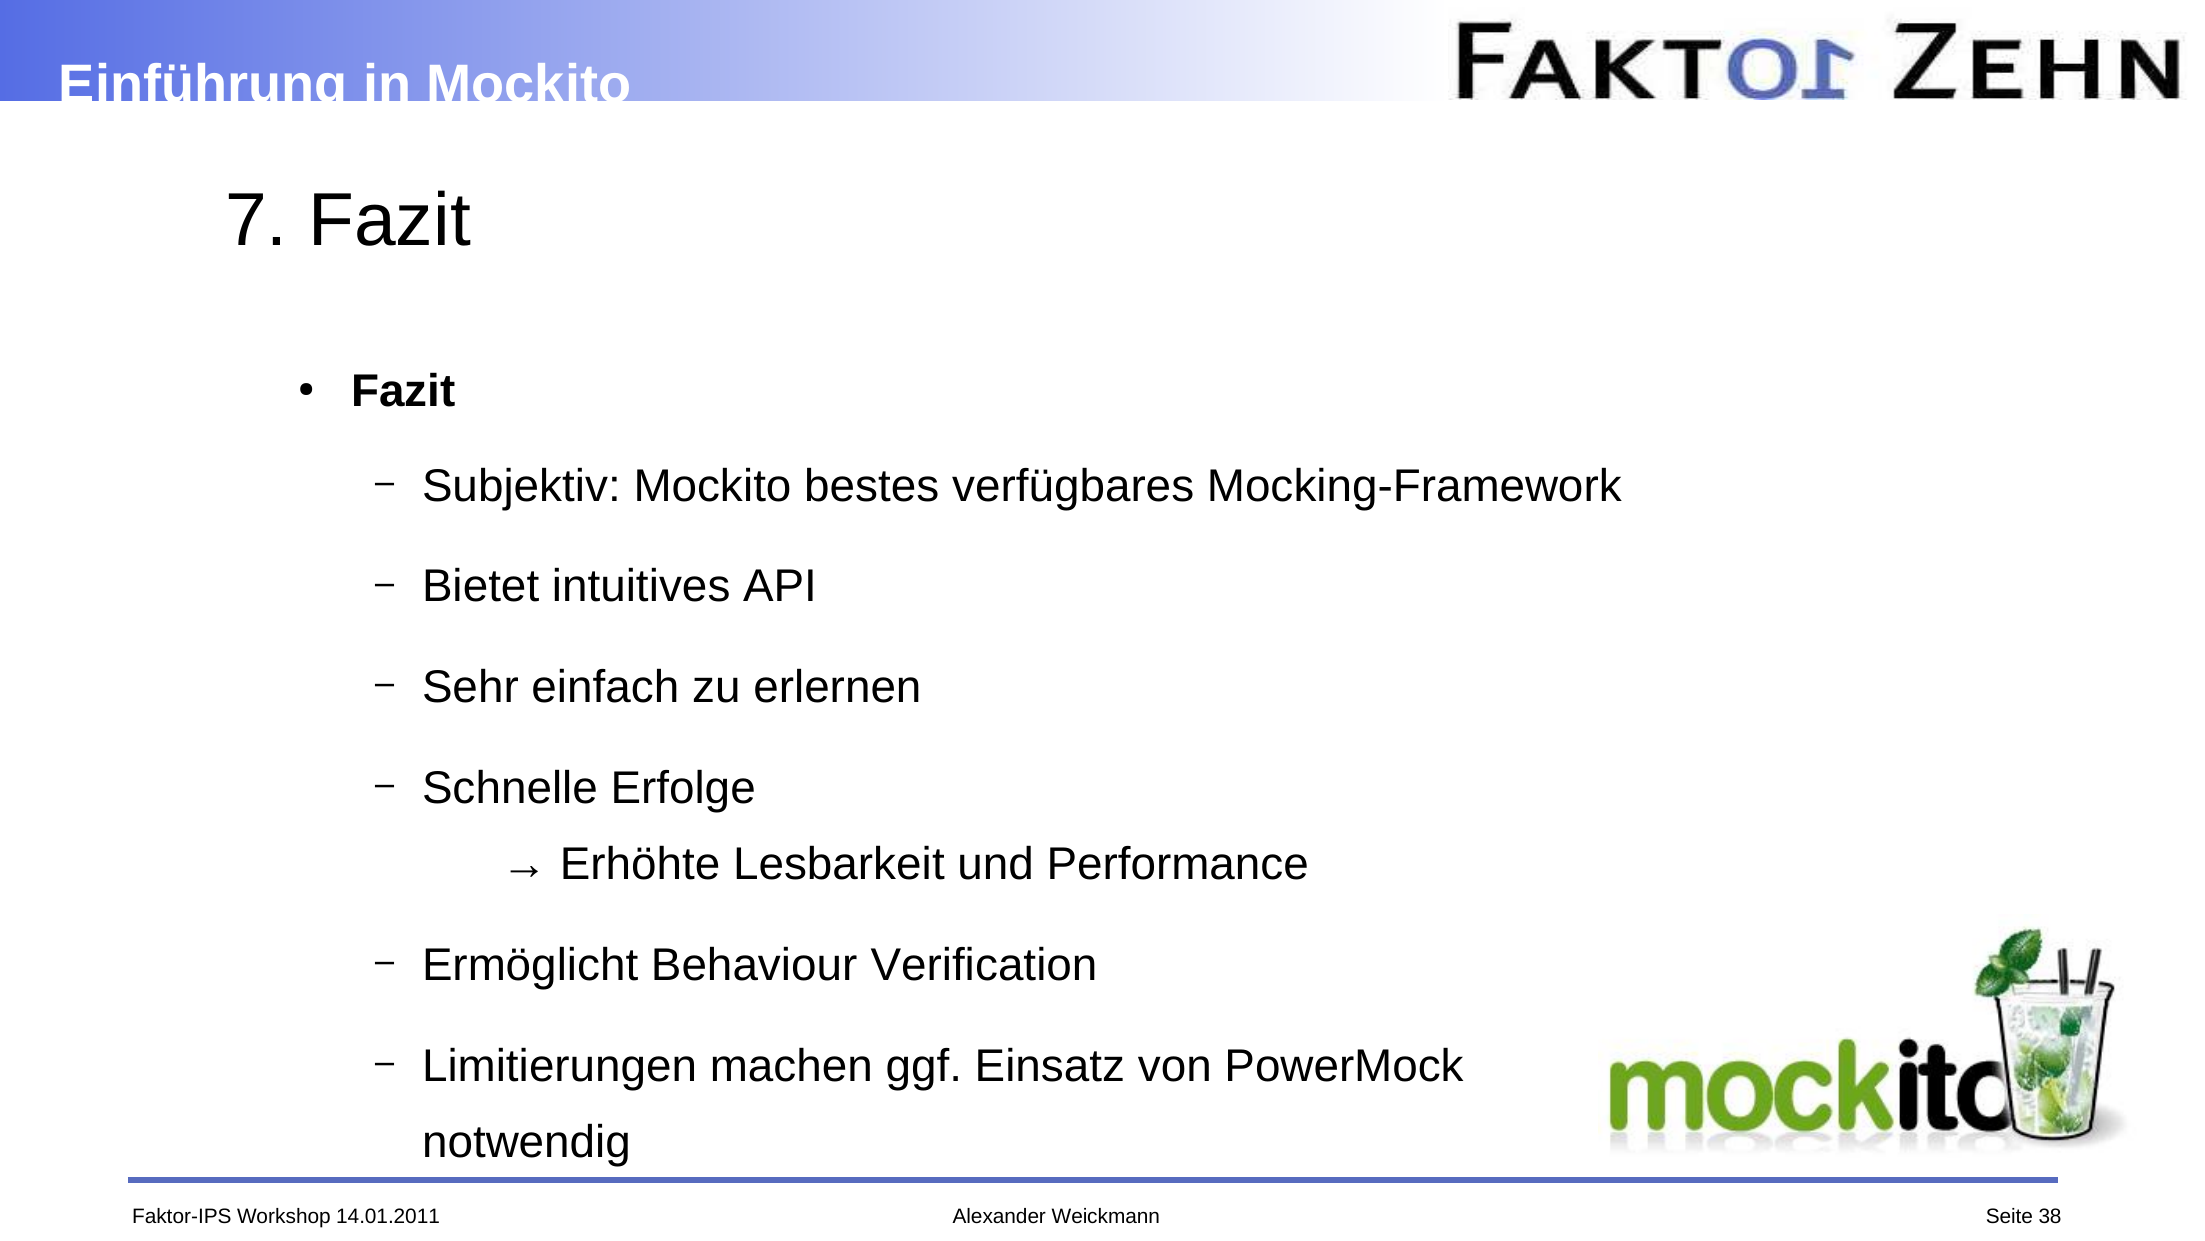

# 7. Fazit
Fazit
Subjektiv: Mockito bestes verfügbares Mocking-Framework
Bietet intuitives API
Sehr einfach zu erlernen
Schnelle Erfolge
		→ Erhöhte Lesbarkeit und Performance
Ermöglicht Behaviour Verification
Limitierungen machen ggf. Einsatz von PowerMock
notwendig